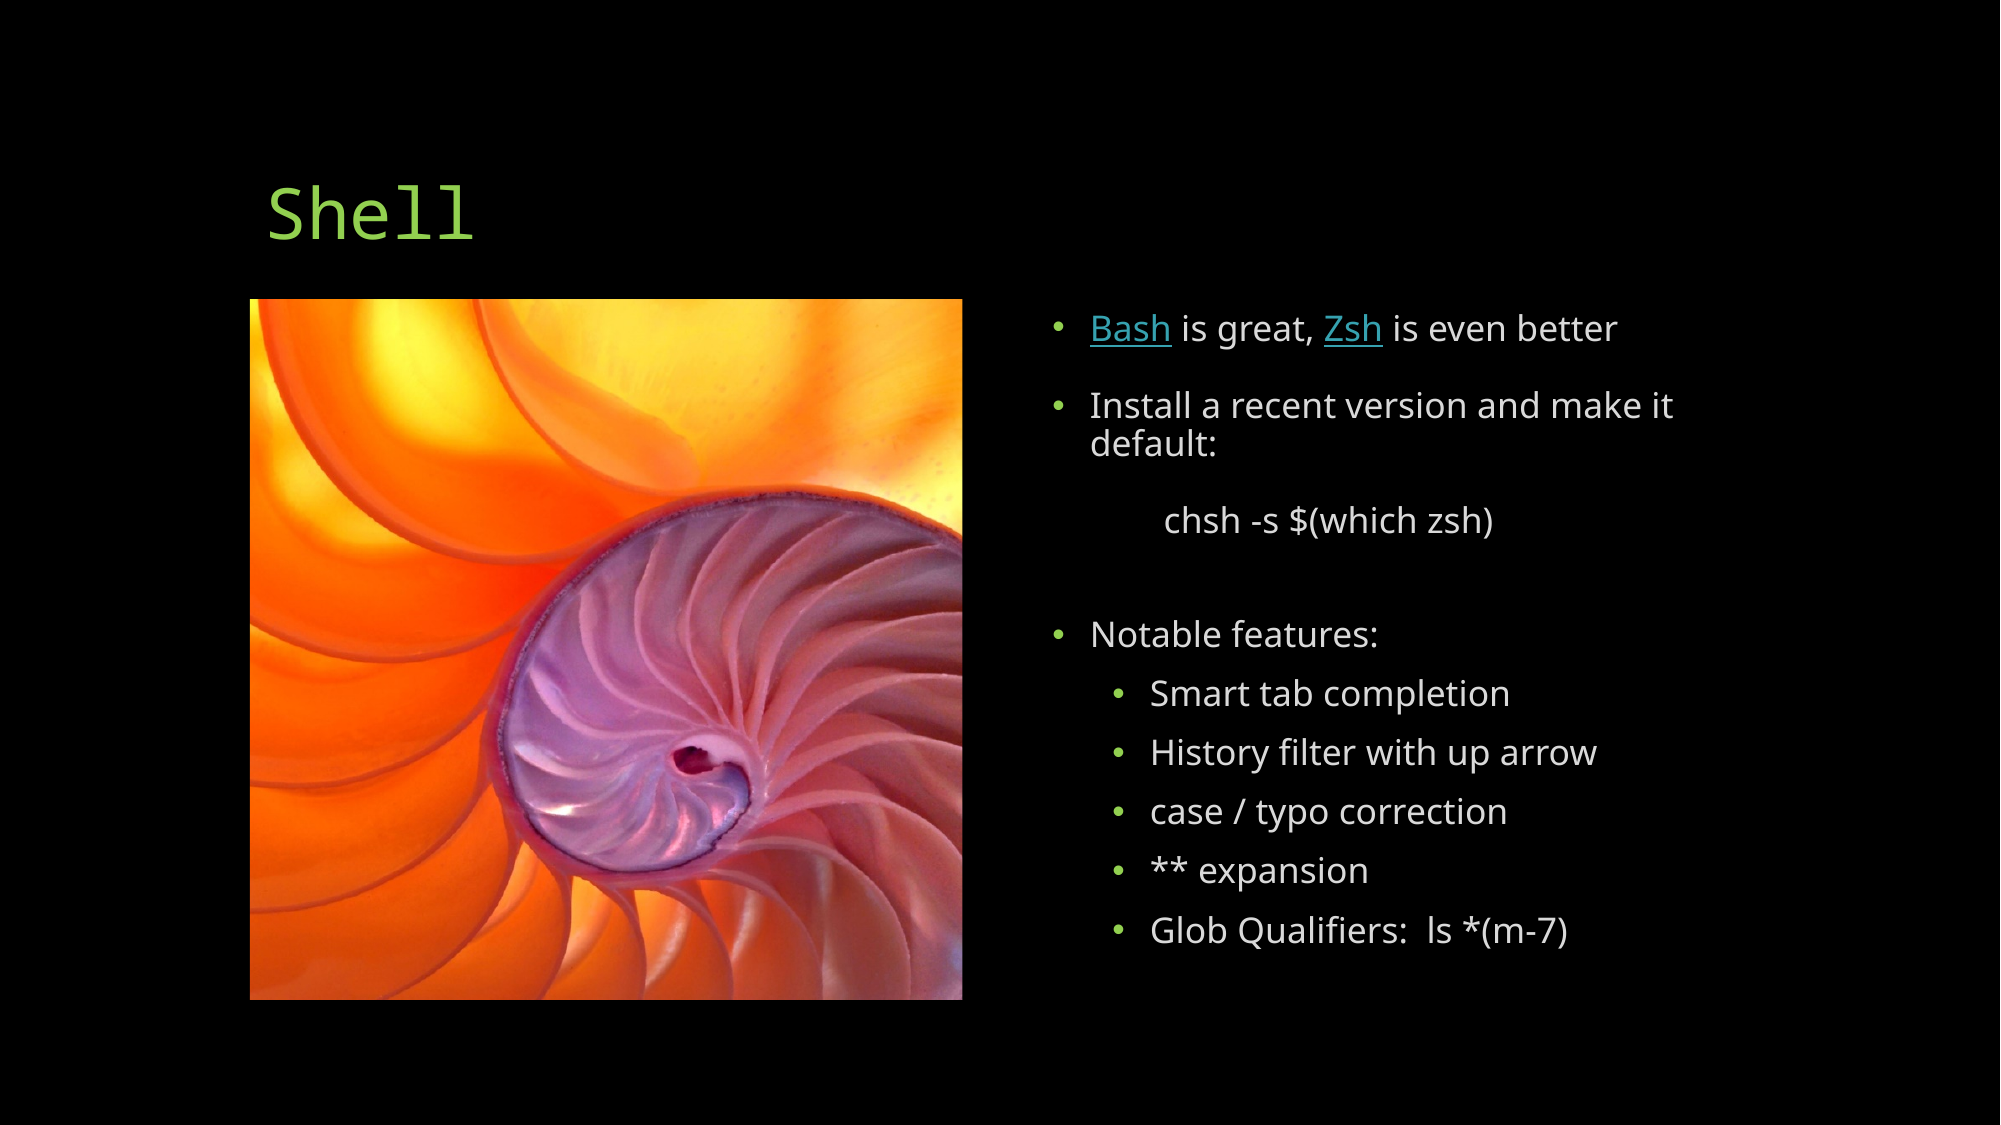

# Shell
Bash is great, Zsh is even better
Install a recent version and make it default:
	chsh -s $(which zsh)
Notable features:
Smart tab completion
History filter with up arrow
case / typo correction
** expansion
Glob Qualifiers: ls *(m-7)